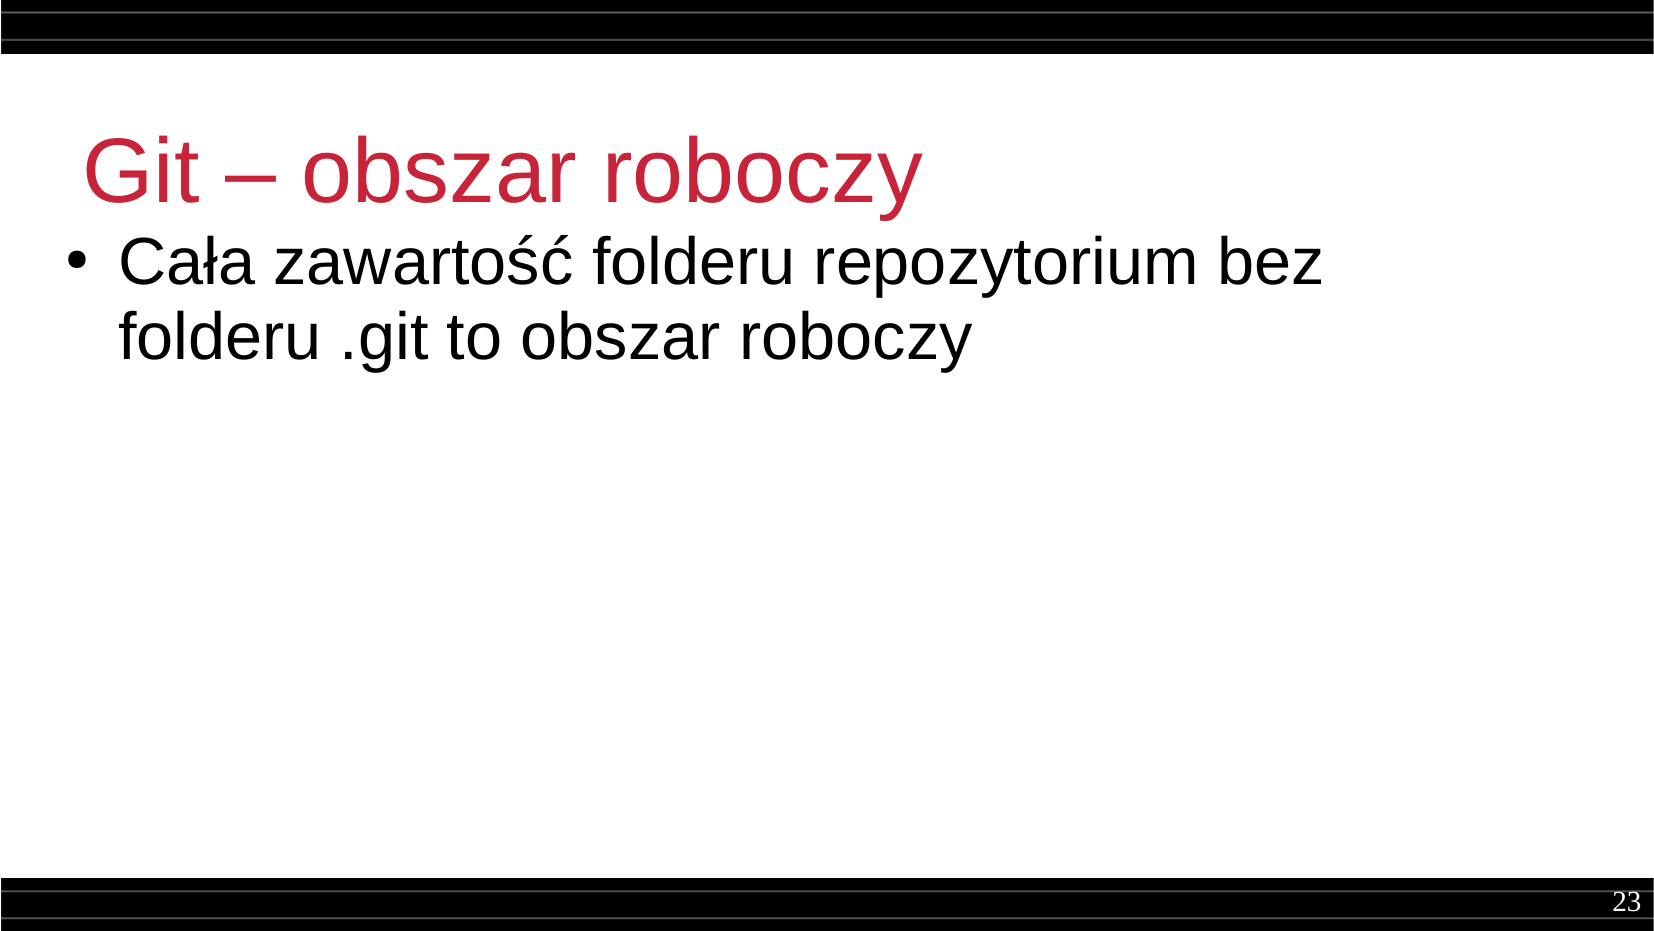

# Git – obszar roboczy
Cała zawartość folderu repozytorium bez folderu .git to obszar roboczy